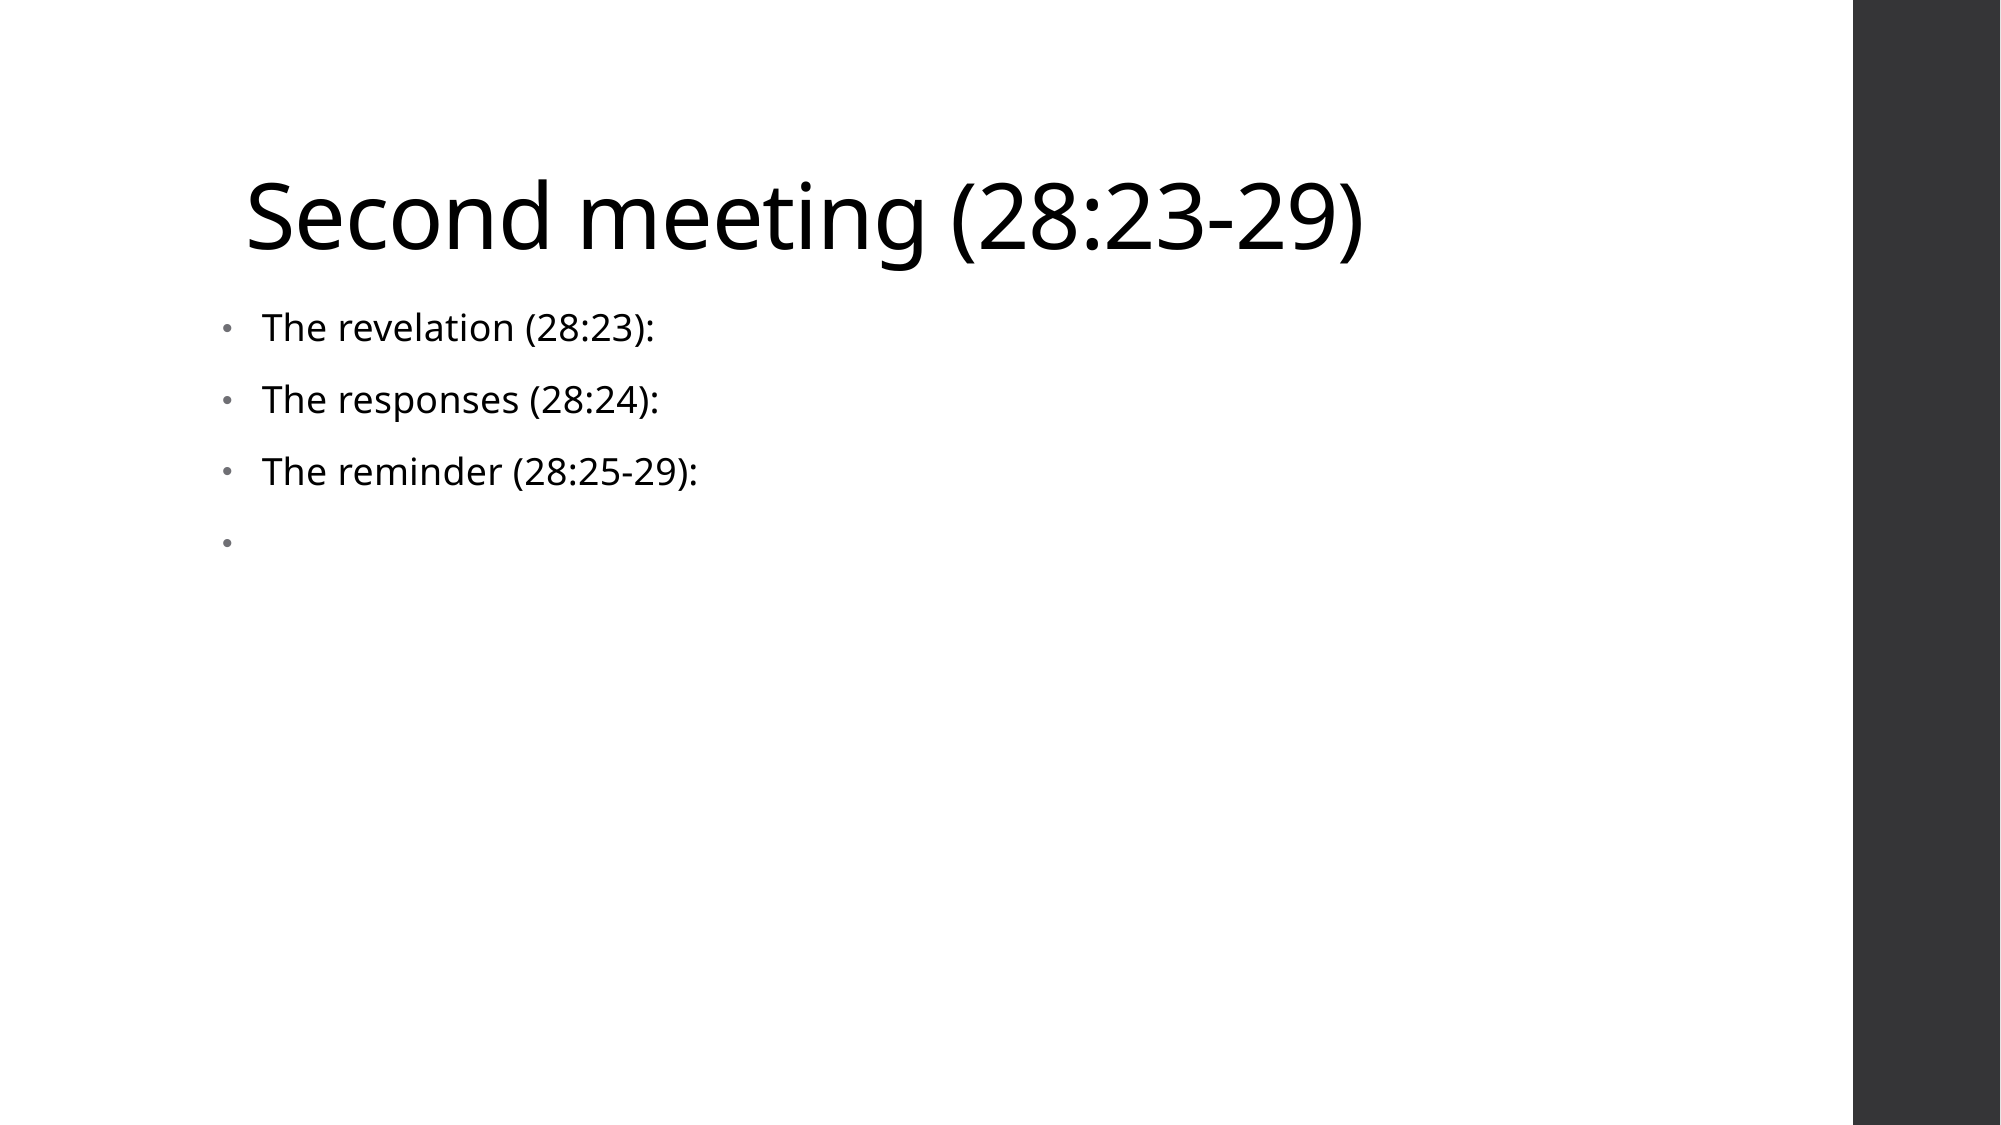

# Second meeting (28:23-29)
 The revelation (28:23):
 The responses (28:24):
 The reminder (28:25-29):